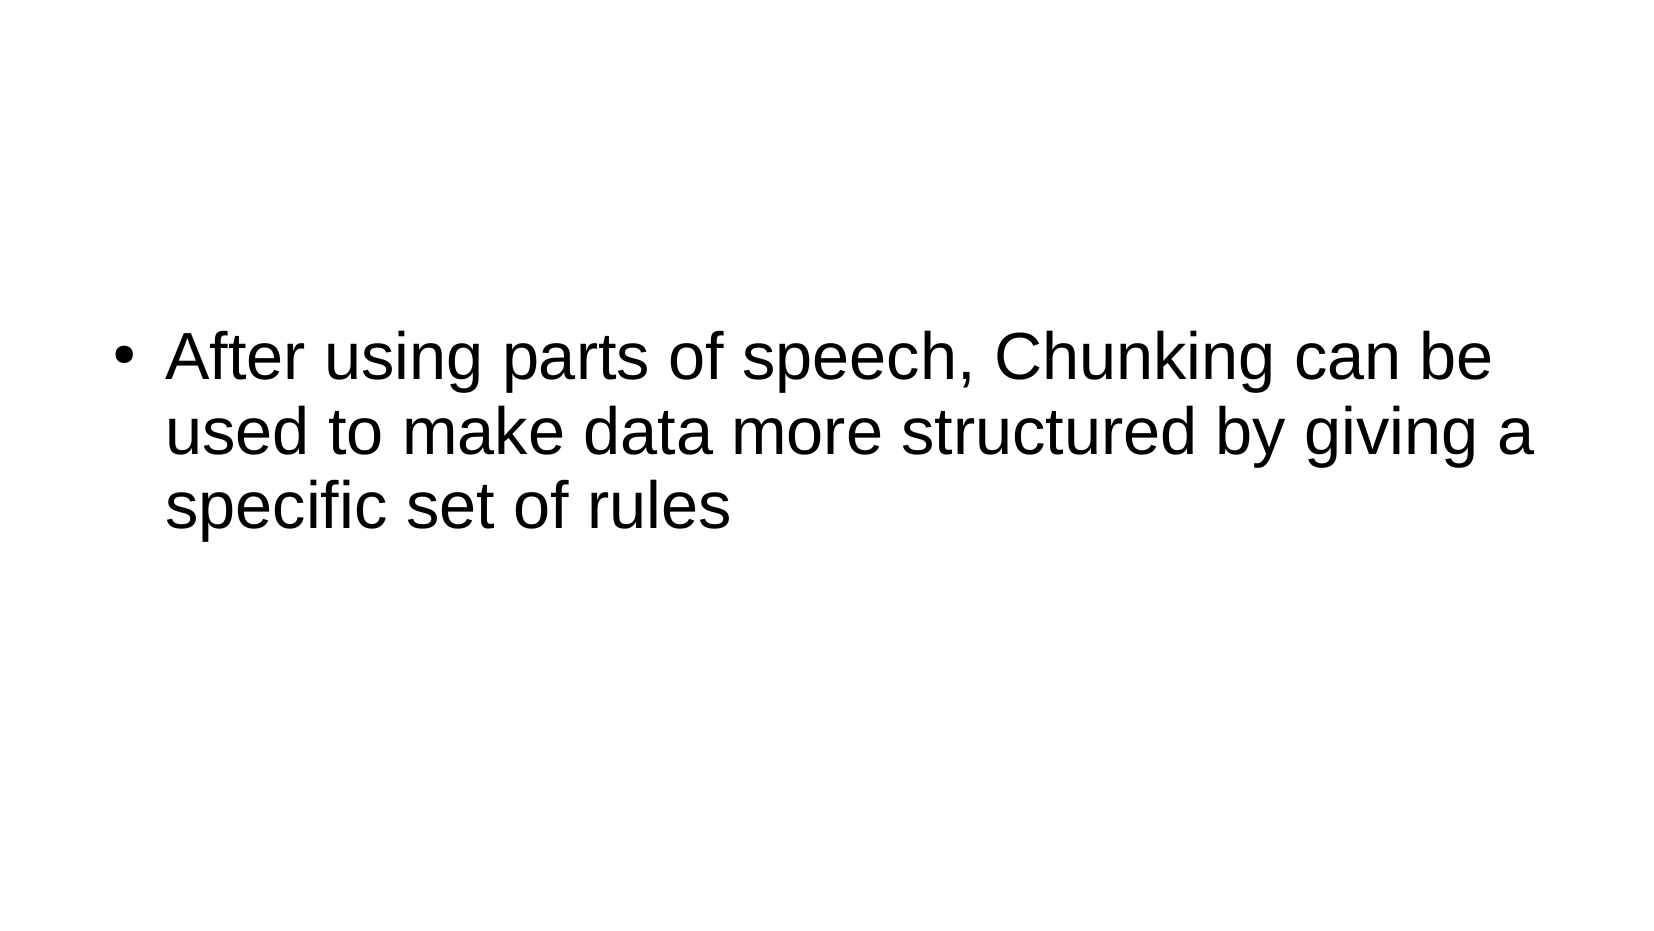

# After using parts of speech, Chunking can be used to make data more structured by giving a specific set of rules